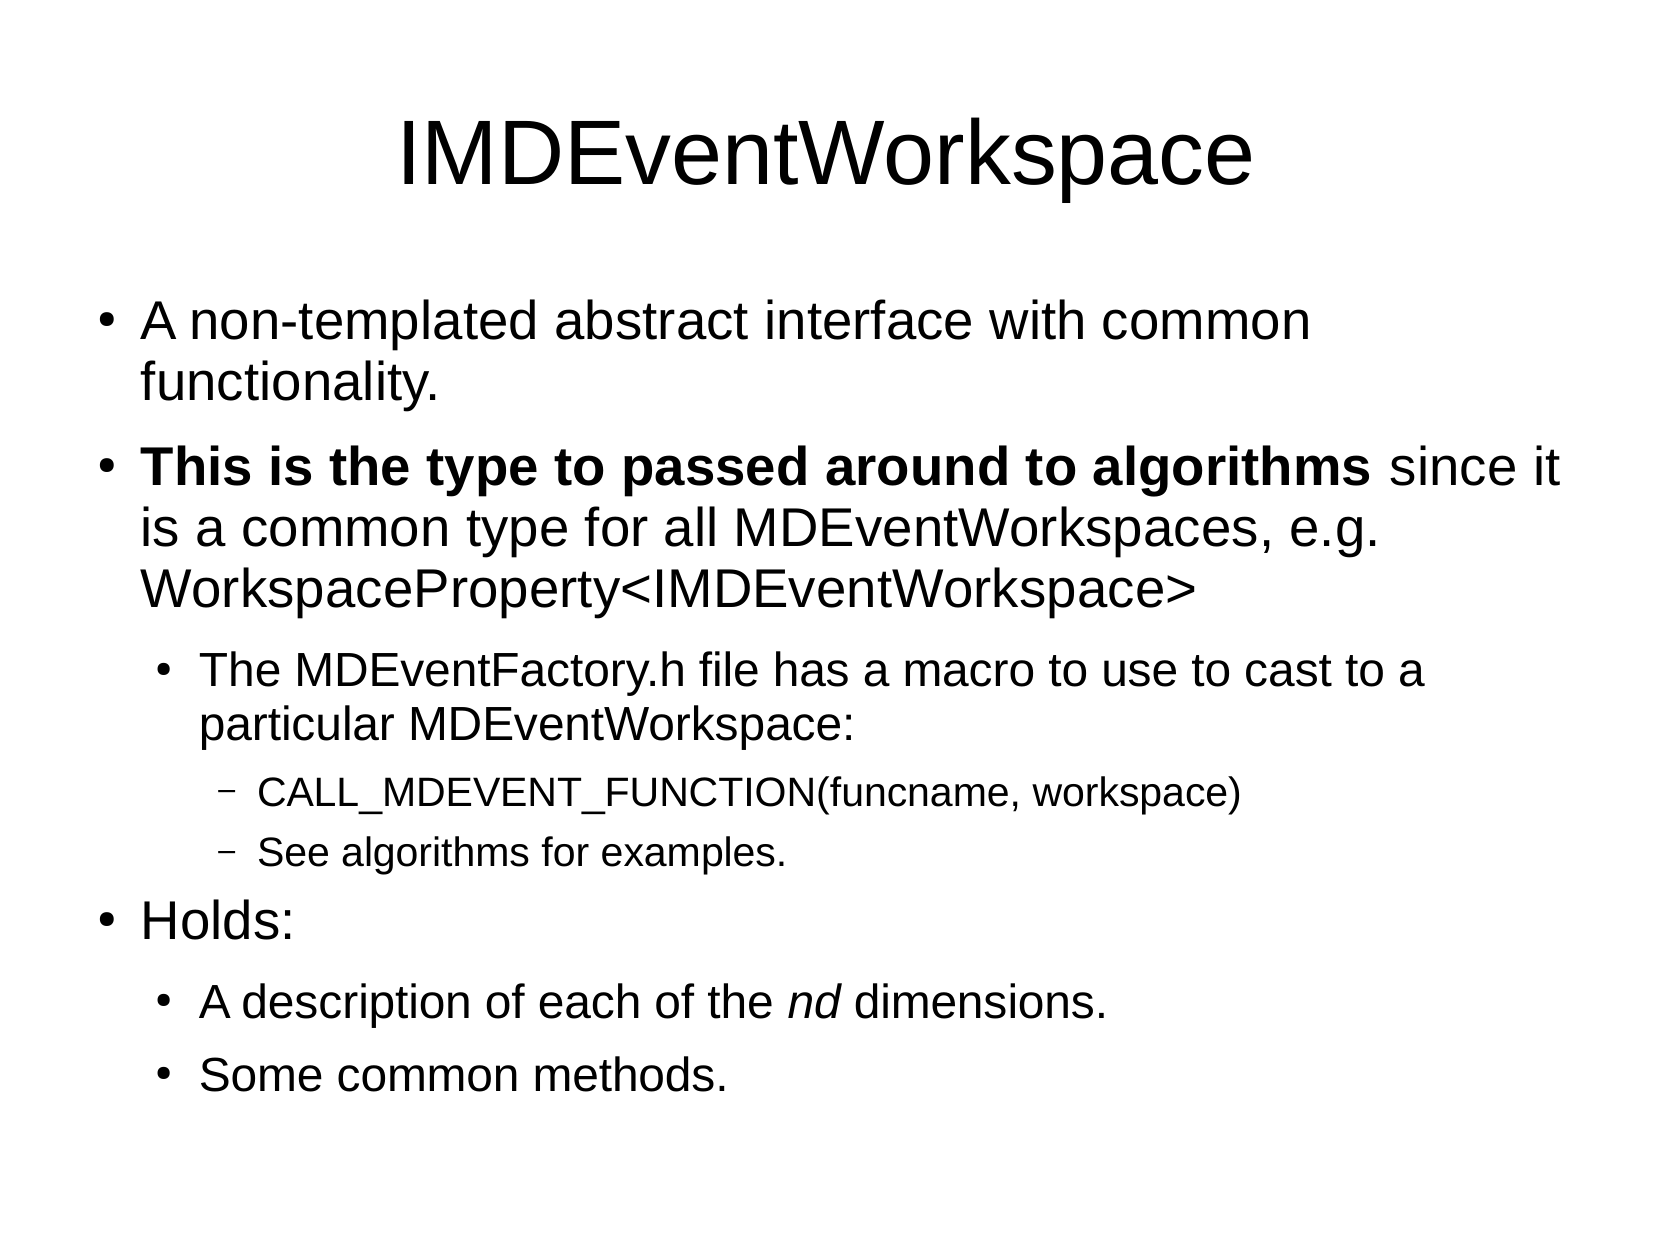

# IMDEventWorkspace
A non-templated abstract interface with common functionality.
This is the type to passed around to algorithms since it is a common type for all MDEventWorkspaces, e.g. WorkspaceProperty<IMDEventWorkspace>
The MDEventFactory.h file has a macro to use to cast to a particular MDEventWorkspace:
CALL_MDEVENT_FUNCTION(funcname, workspace)
See algorithms for examples.
Holds:
A description of each of the nd dimensions.
Some common methods.